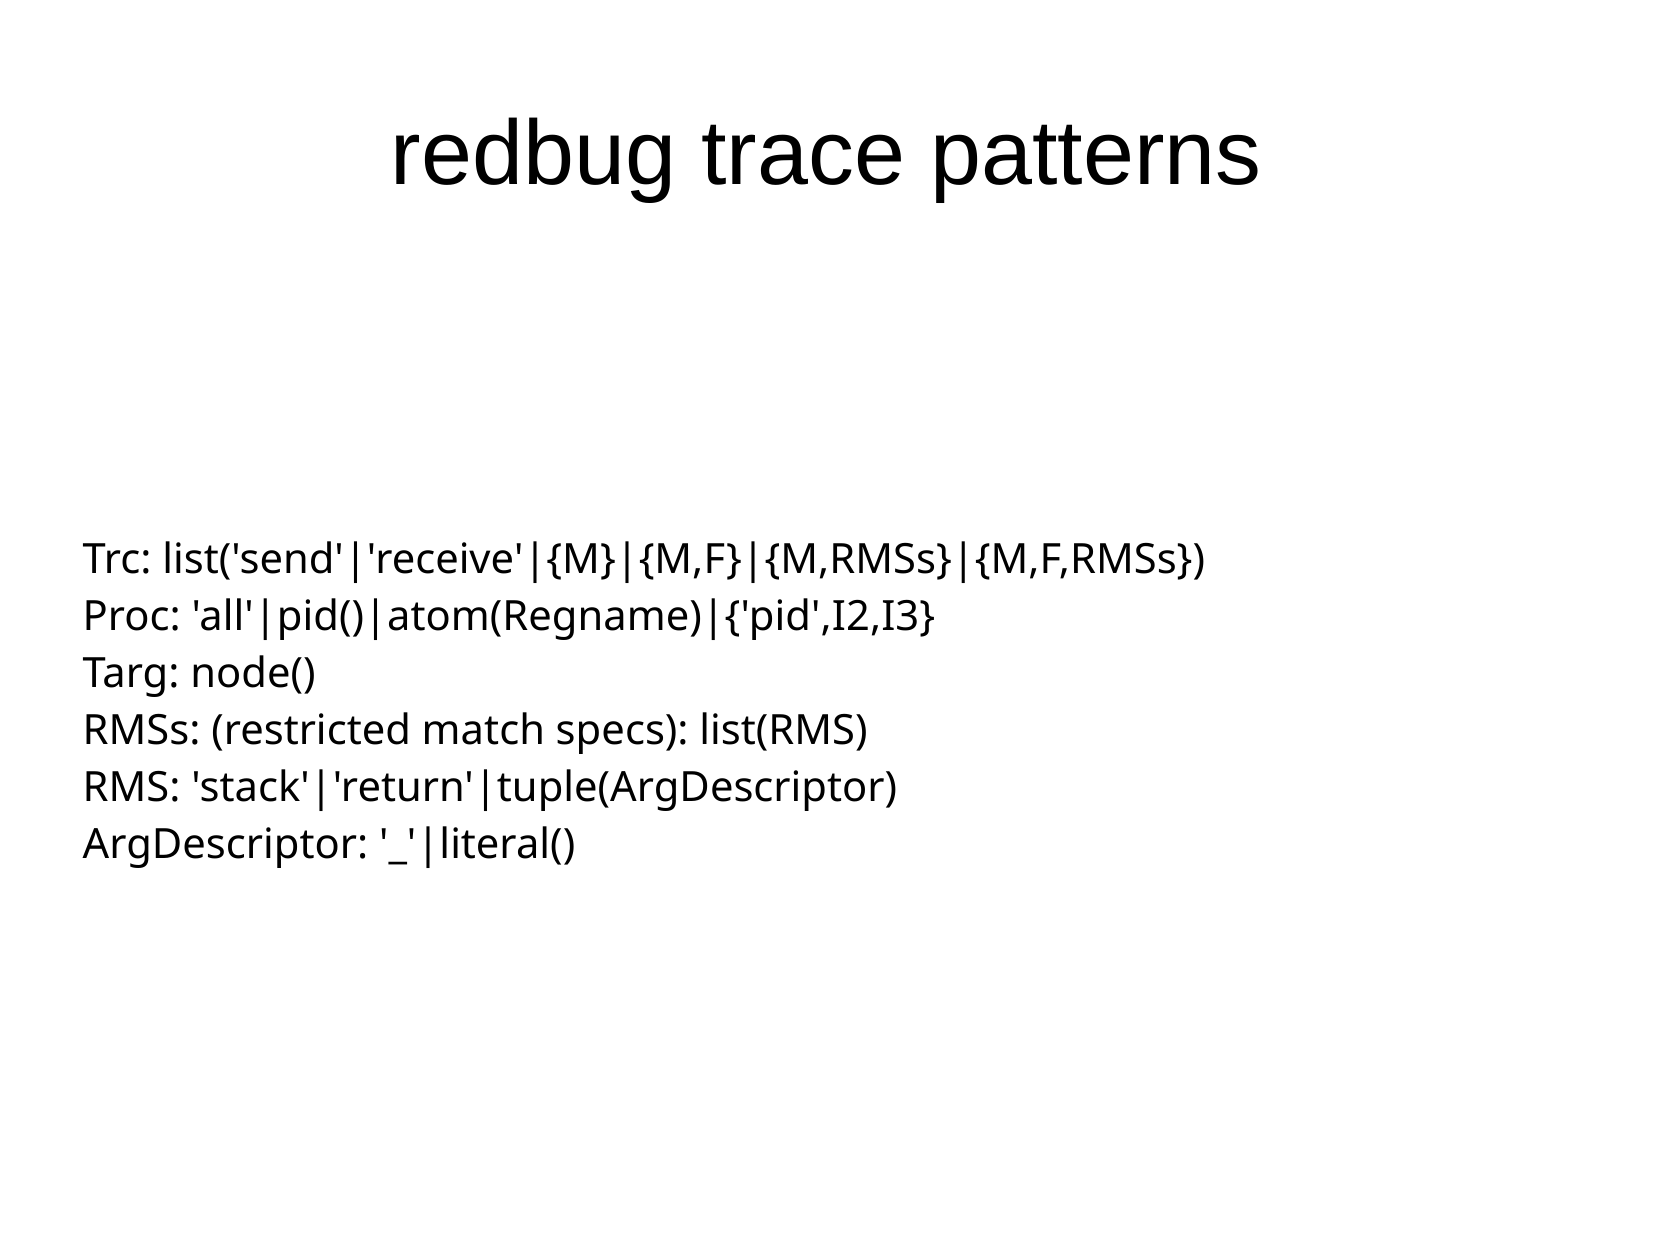

# redbug trace patterns
Trc: list('send'|'receive'|{M}|{M,F}|{M,RMSs}|{M,F,RMSs})
Proc: 'all'|pid()|atom(Regname)|{'pid',I2,I3}
Targ: node()
RMSs: (restricted match specs): list(RMS)
RMS: 'stack'|'return'|tuple(ArgDescriptor)
ArgDescriptor: '_'|literal()